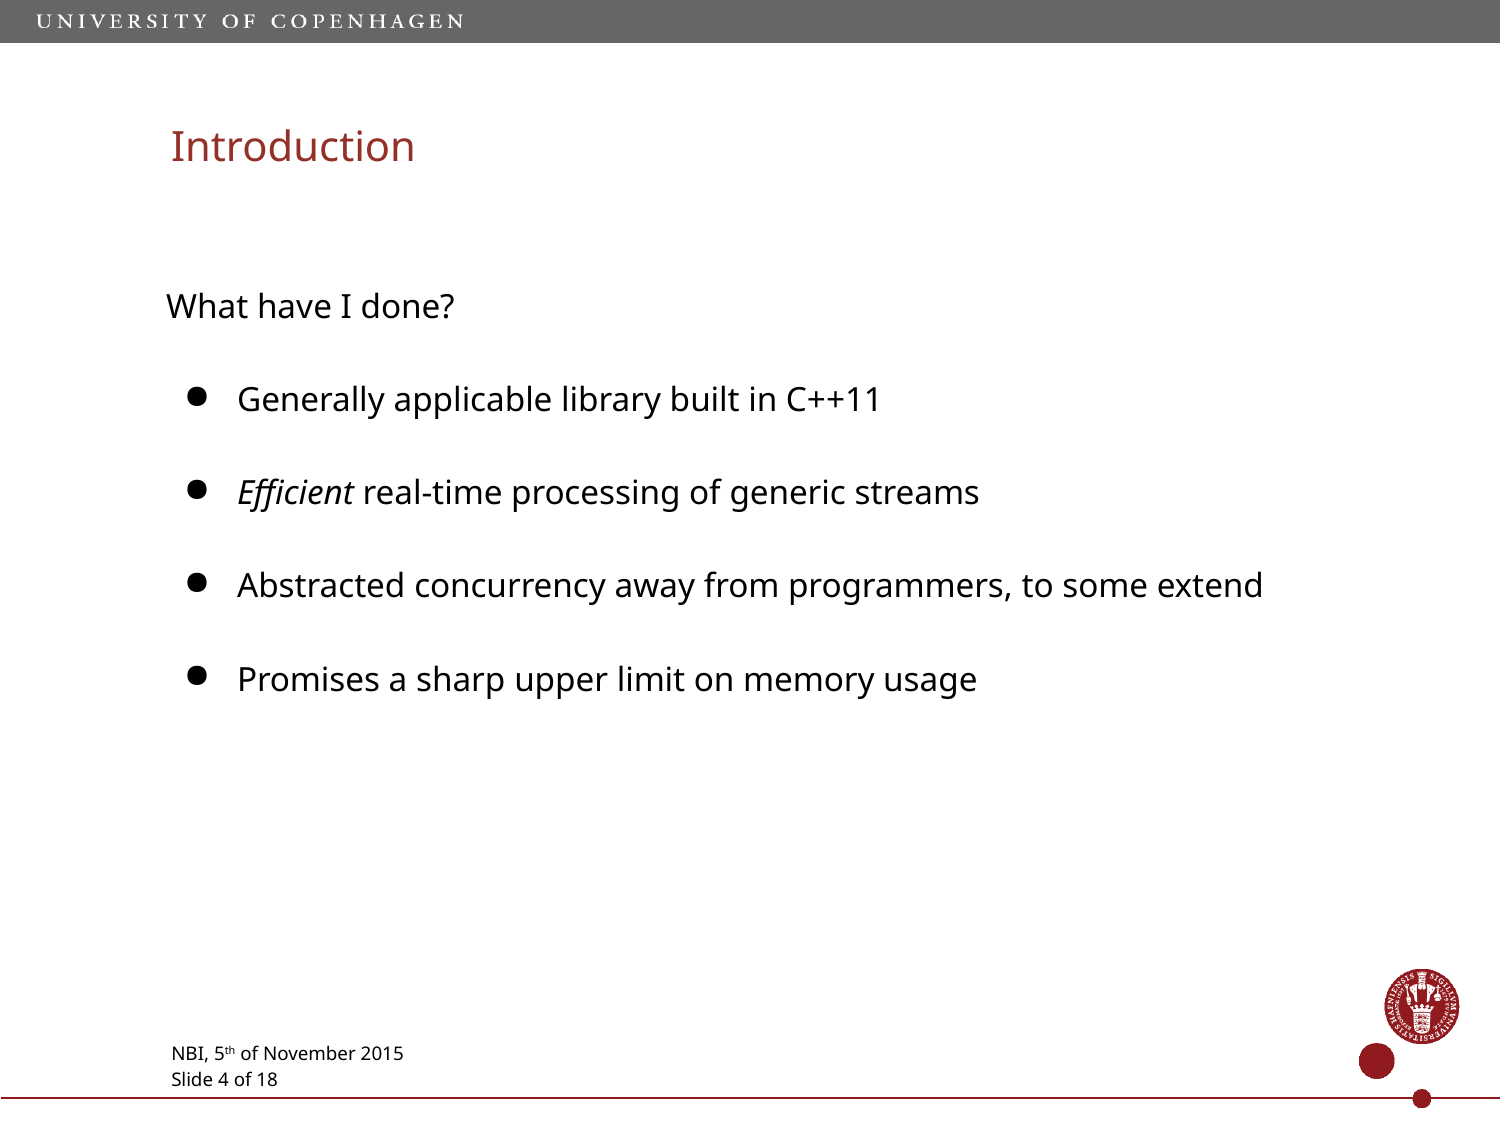

# Introduction
What have I done?
Generally applicable library built in C++11
Efficient real-time processing of generic streams
Abstracted concurrency away from programmers, to some extend
Promises a sharp upper limit on memory usage
NBI, 5th of November 2015
Slide of 18